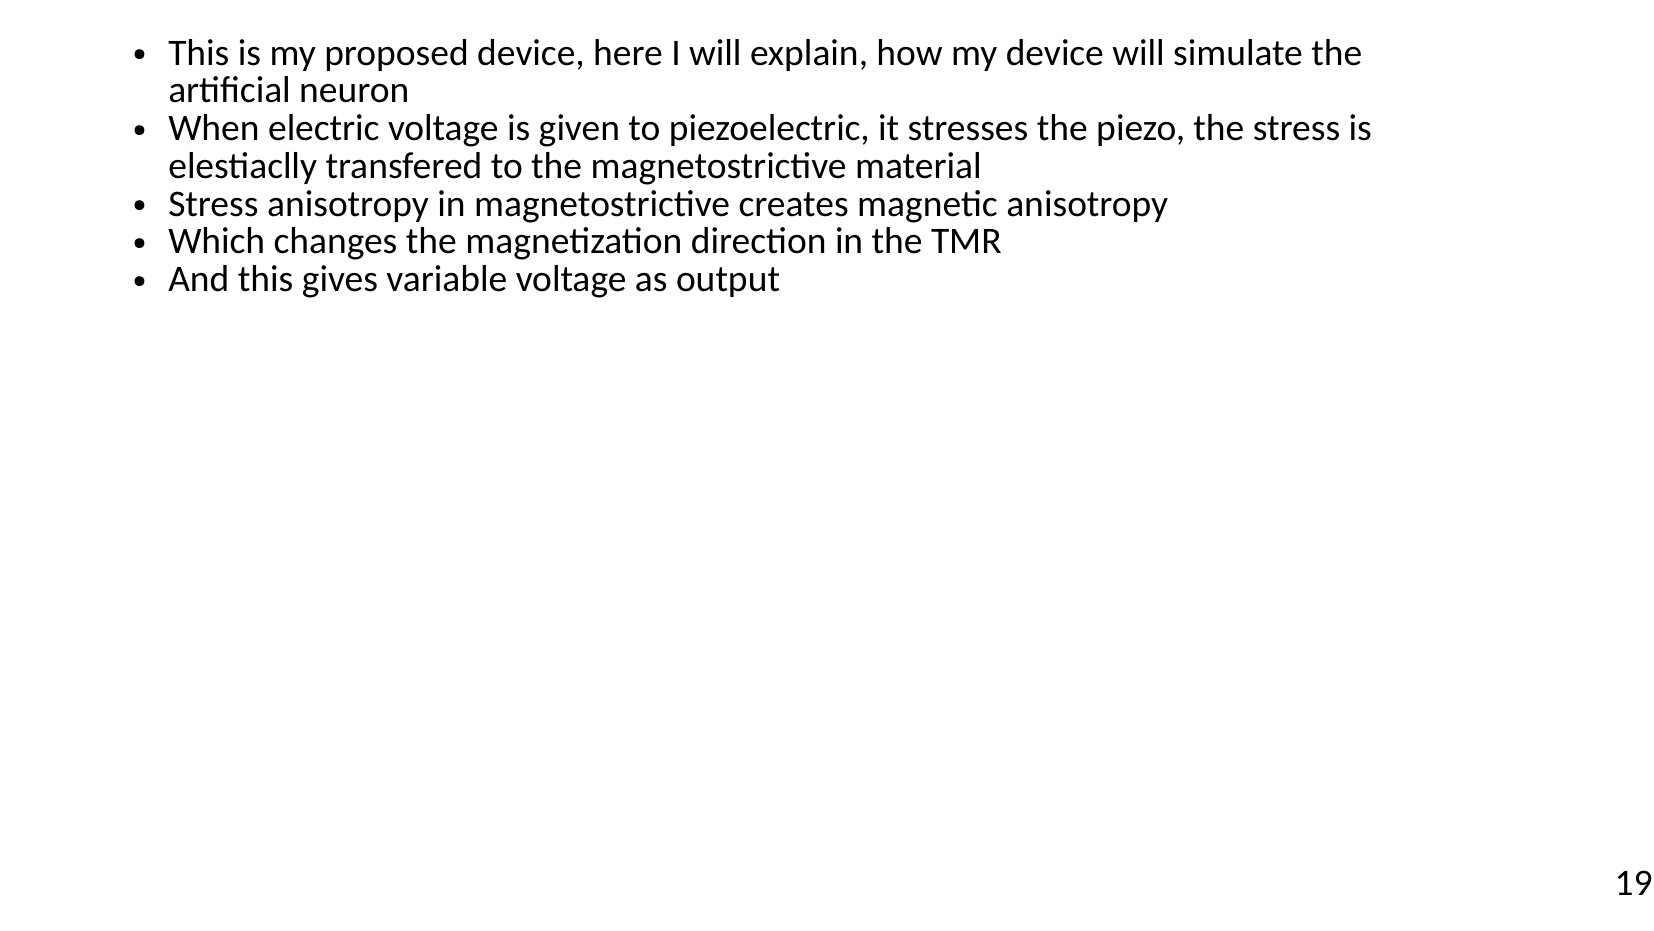

This is my proposed device, here I will explain, how my device will simulate the artificial neuron
When electric voltage is given to piezoelectric, it stresses the piezo, the stress is elestiaclly transfered to the magnetostrictive material
Stress anisotropy in magnetostrictive creates magnetic anisotropy
Which changes the magnetization direction in the TMR
And this gives variable voltage as output